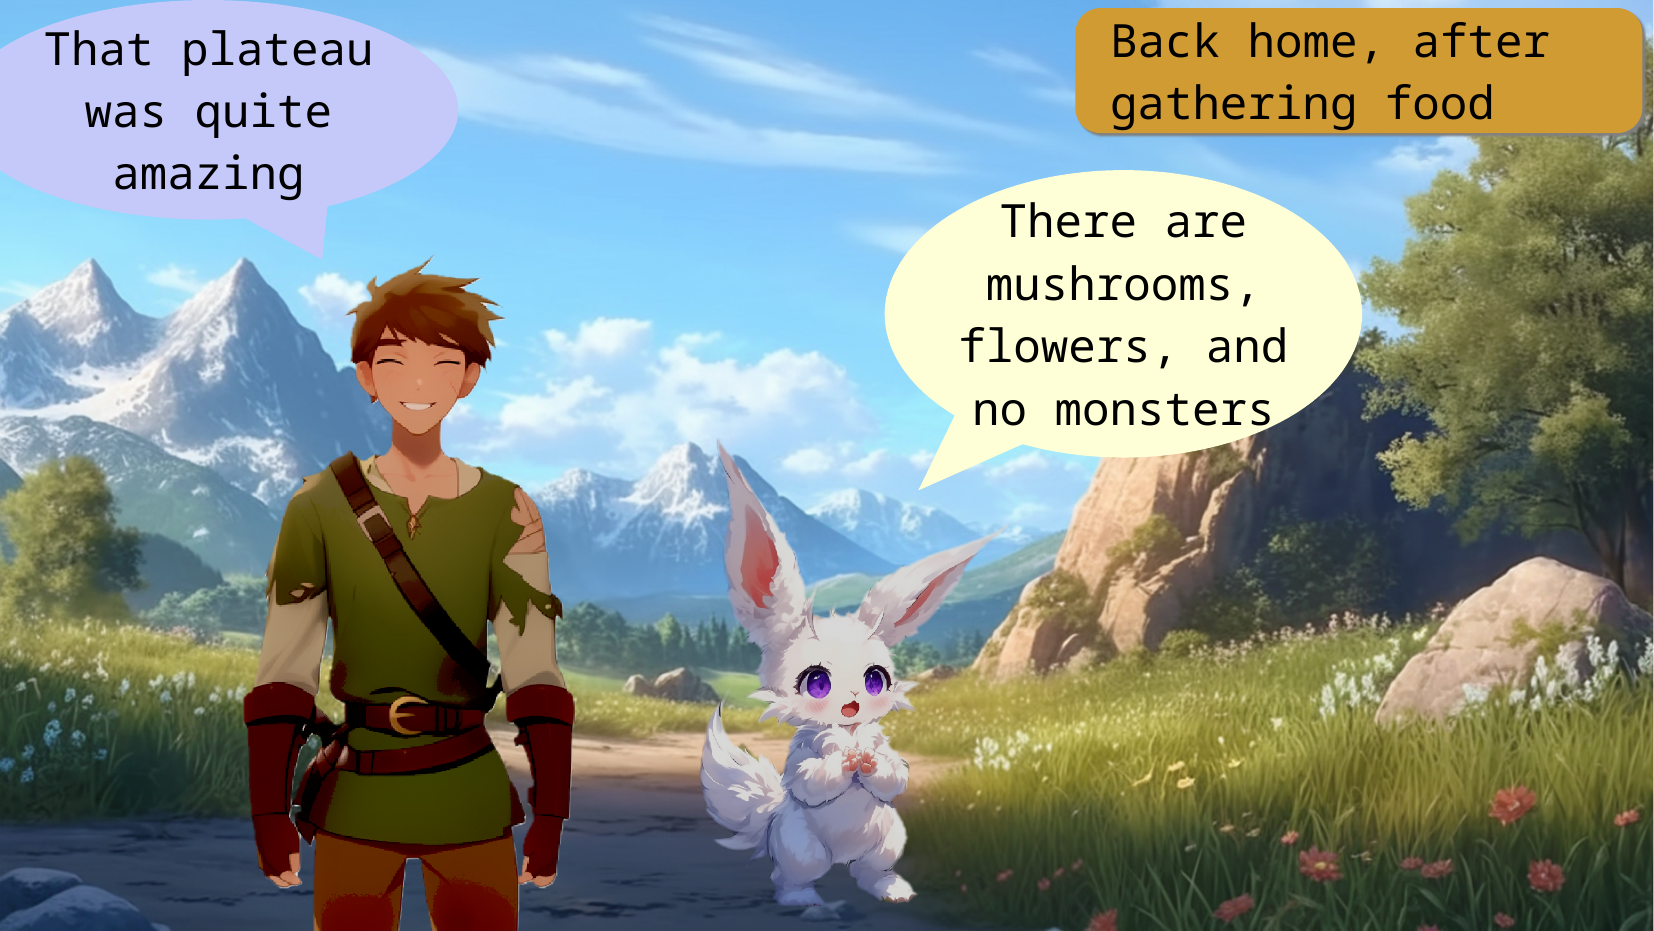

That plateau was quite amazing
 Back home, after
 gathering food
There are mushrooms, flowers, and no monsters